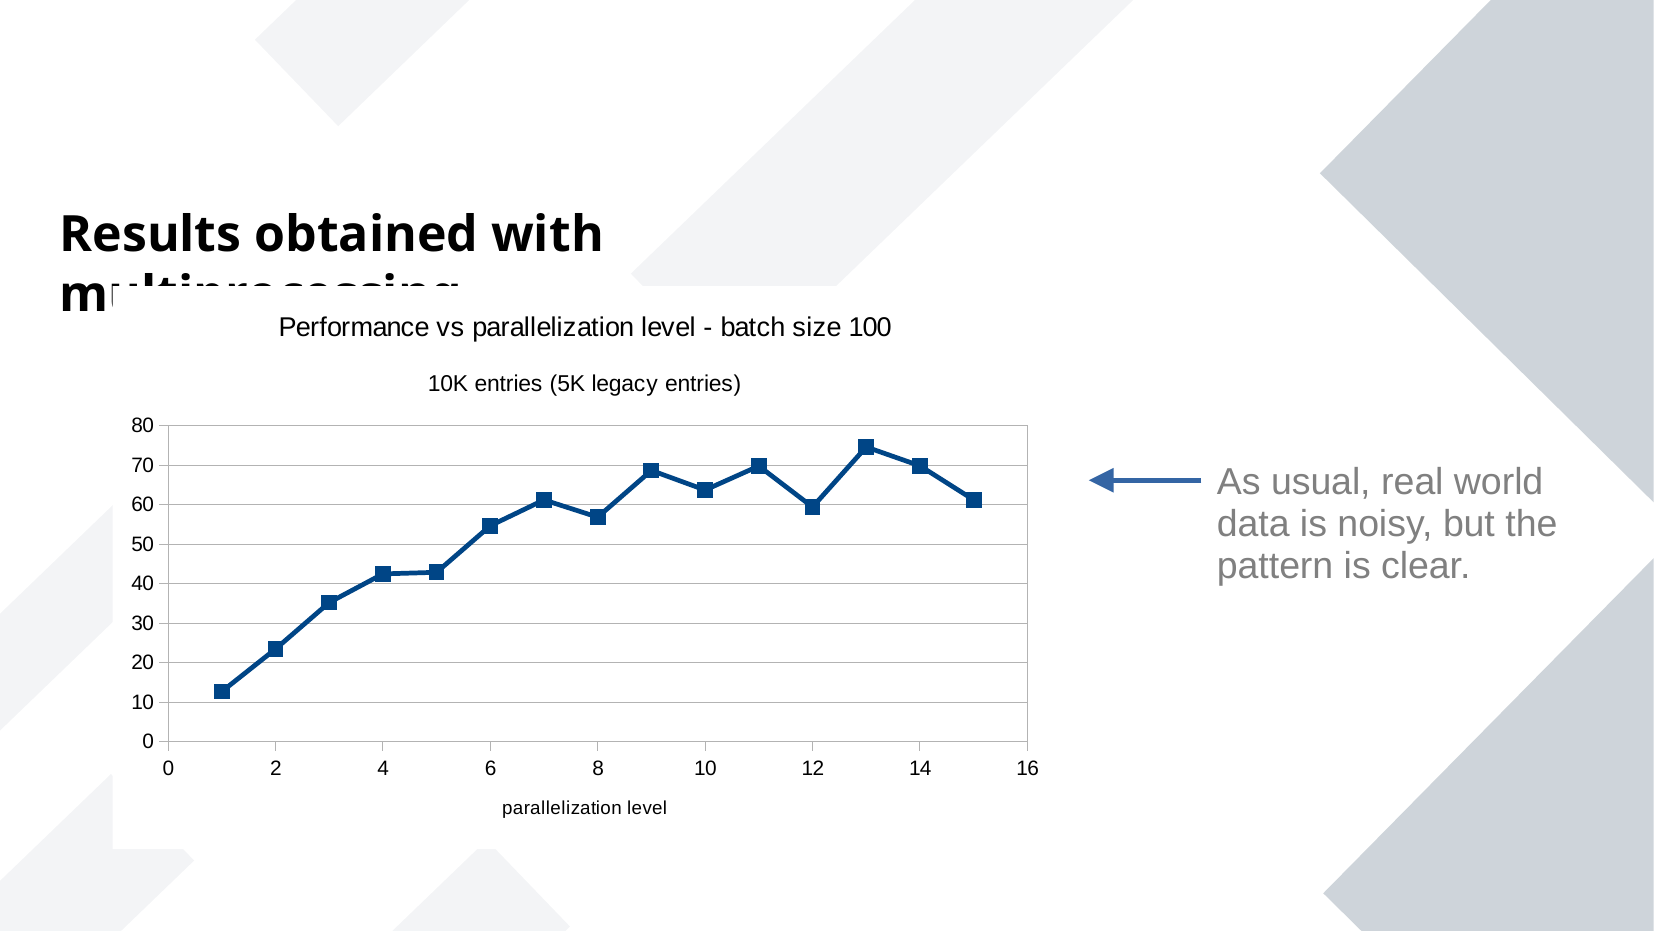

Results obtained with multiprocessing
### Chart: Performance vs parallelization level - batch size 100
10K entries (5K legacy entries)
| Category | Entries per sec |
|---|---|As usual, real world data is noisy, but the pattern is clear.